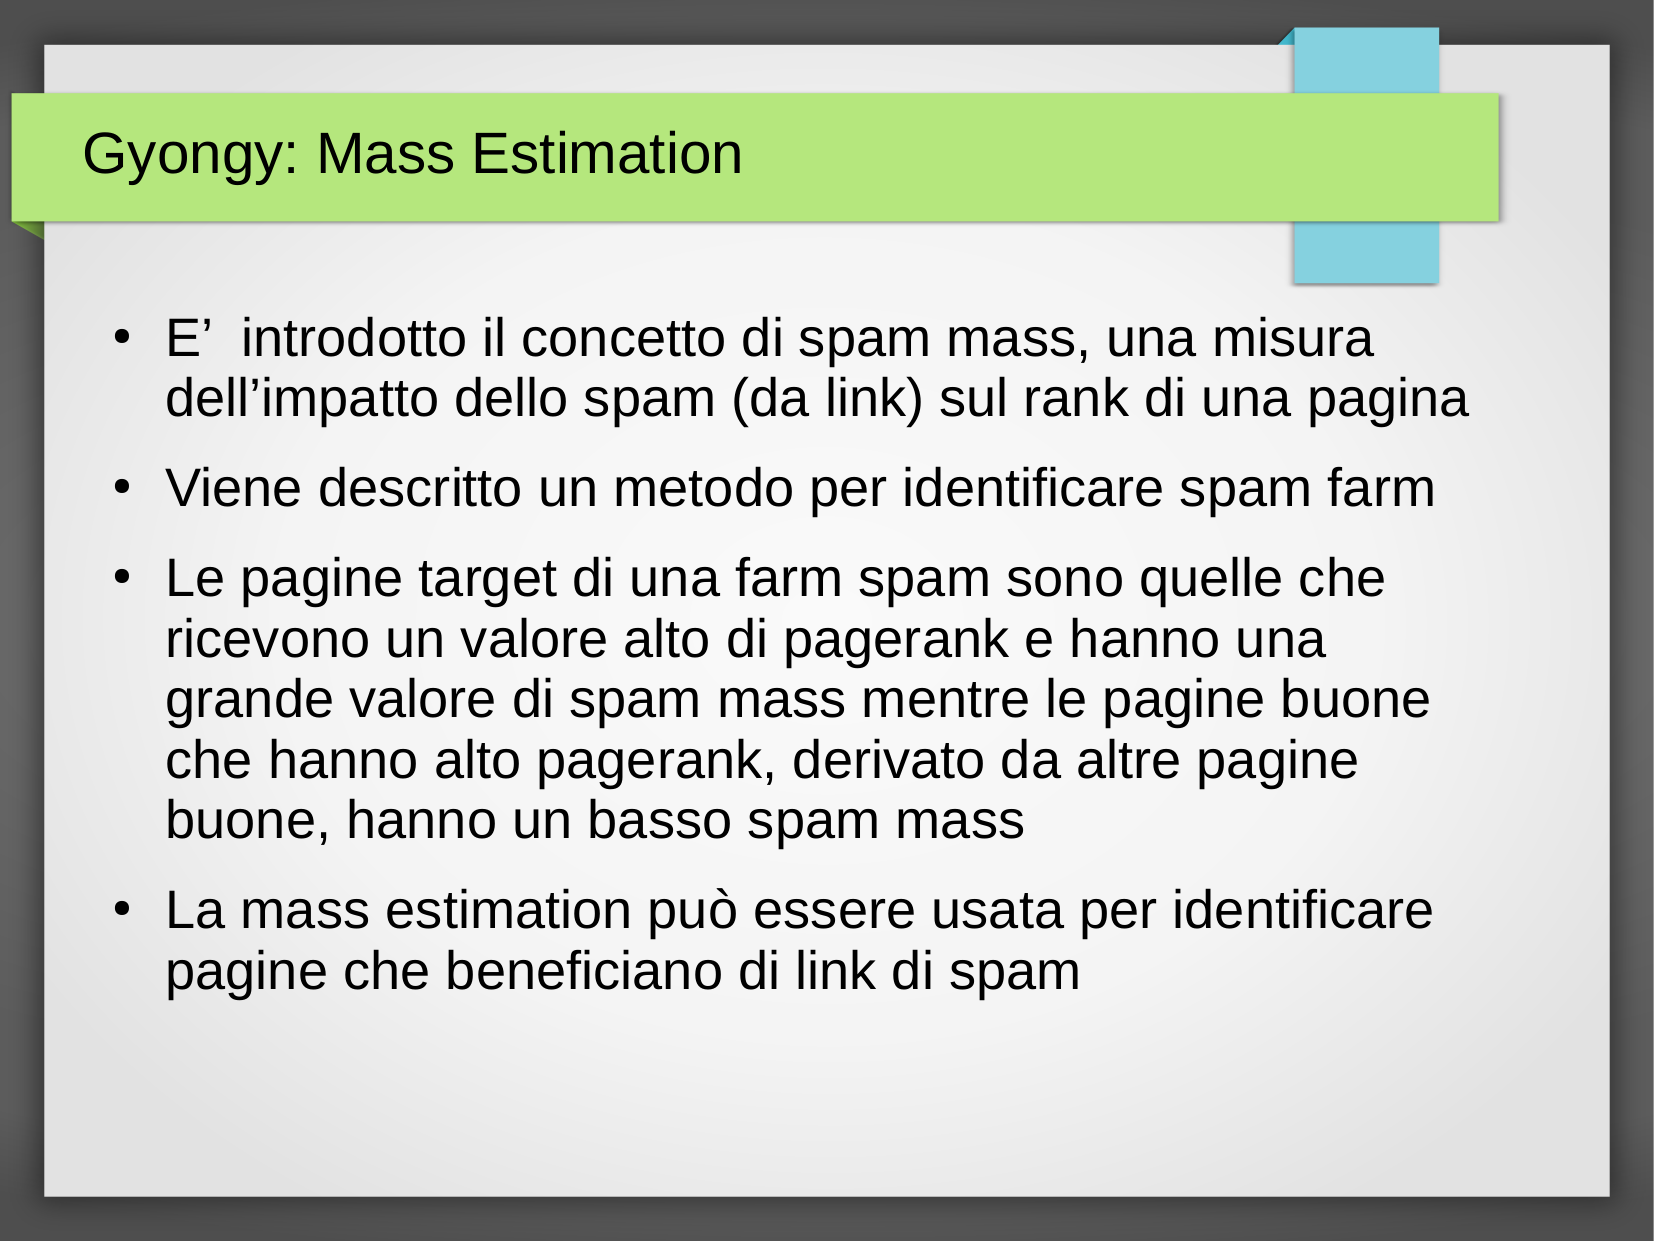

# Gyongy: Mass Estimation
E’ introdotto il concetto di spam mass, una misura dell’impatto dello spam (da link) sul rank di una pagina
Viene descritto un metodo per identificare spam farm
Le pagine target di una farm spam sono quelle che ricevono un valore alto di pagerank e hanno una grande valore di spam mass mentre le pagine buone che hanno alto pagerank, derivato da altre pagine buone, hanno un basso spam mass
La mass estimation può essere usata per identificare pagine che beneficiano di link di spam